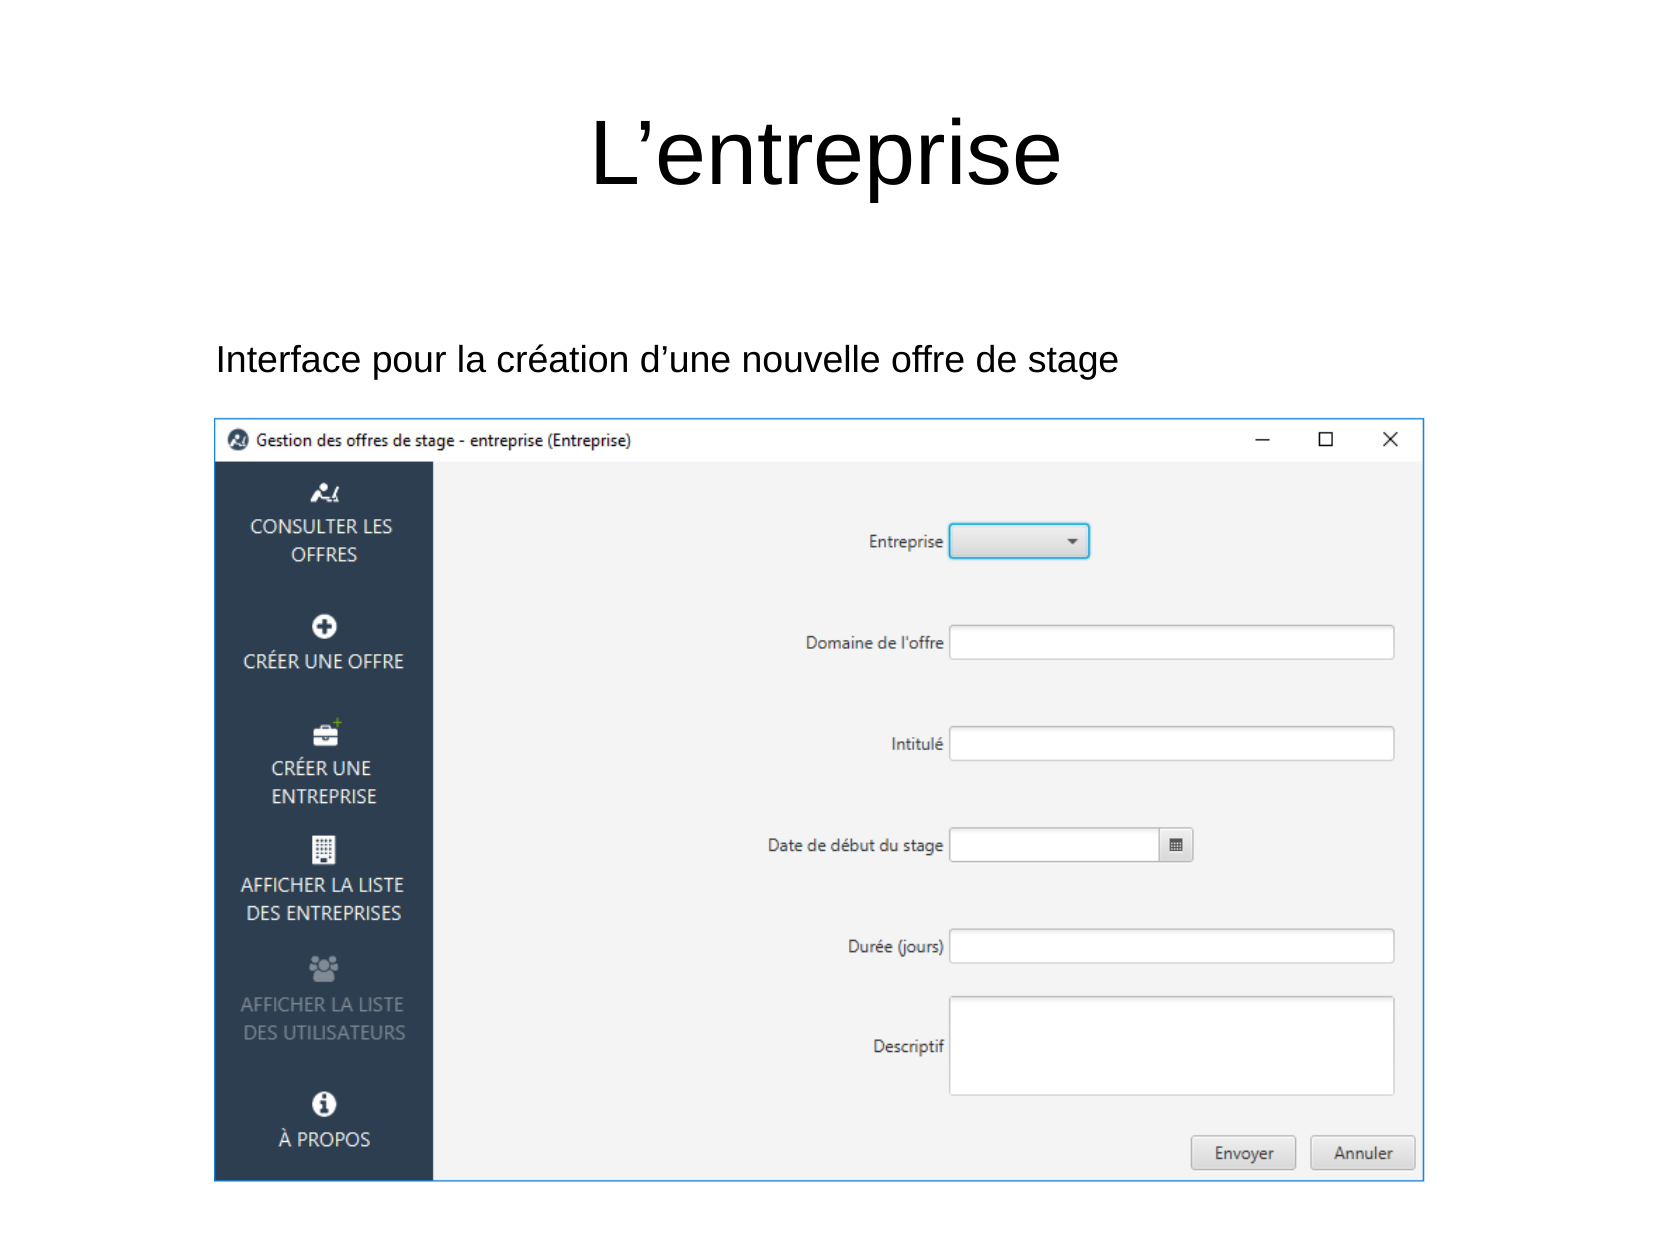

# L’entreprise
Interface pour la création d’une nouvelle offre de stage